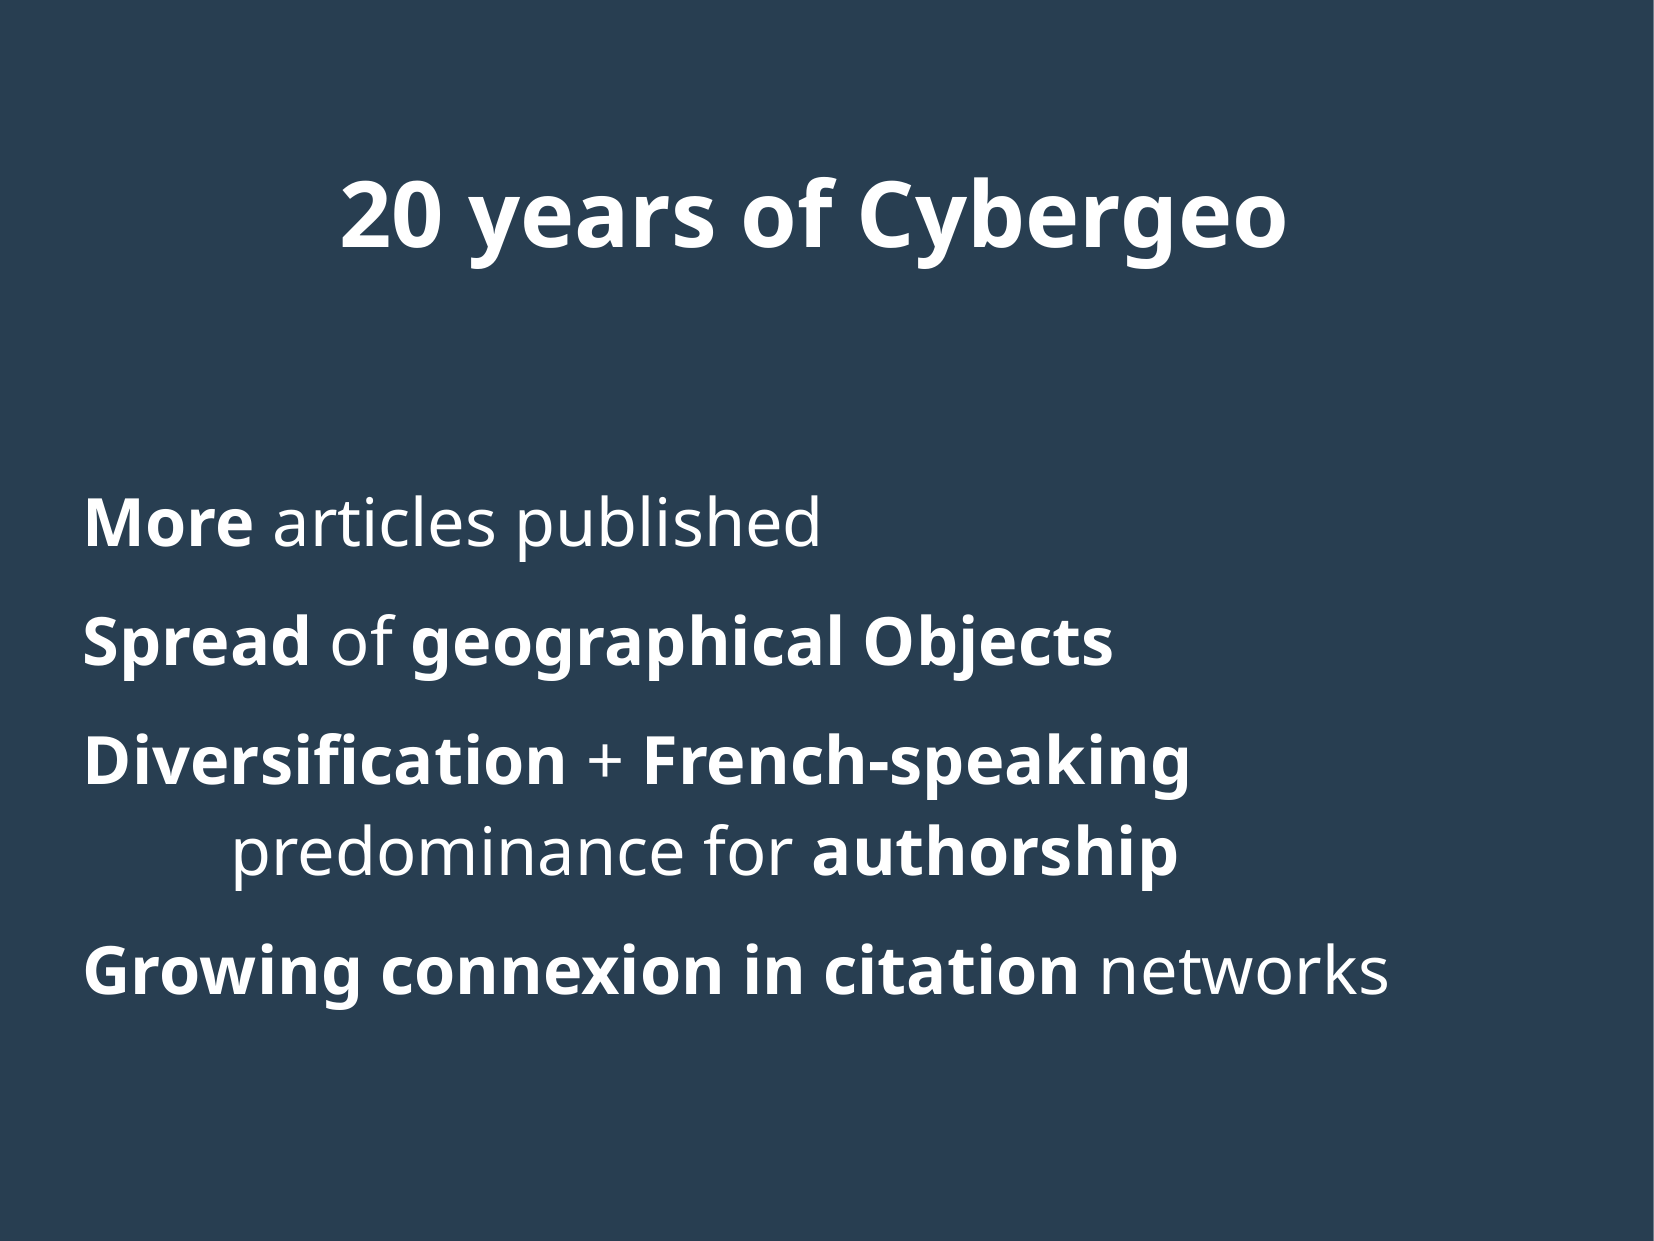

# 20 years of Cybergeo
More articles published
Spread of geographical Objects
Diversification + French-speaking 							predominance for authorship
Growing connexion in citation networks